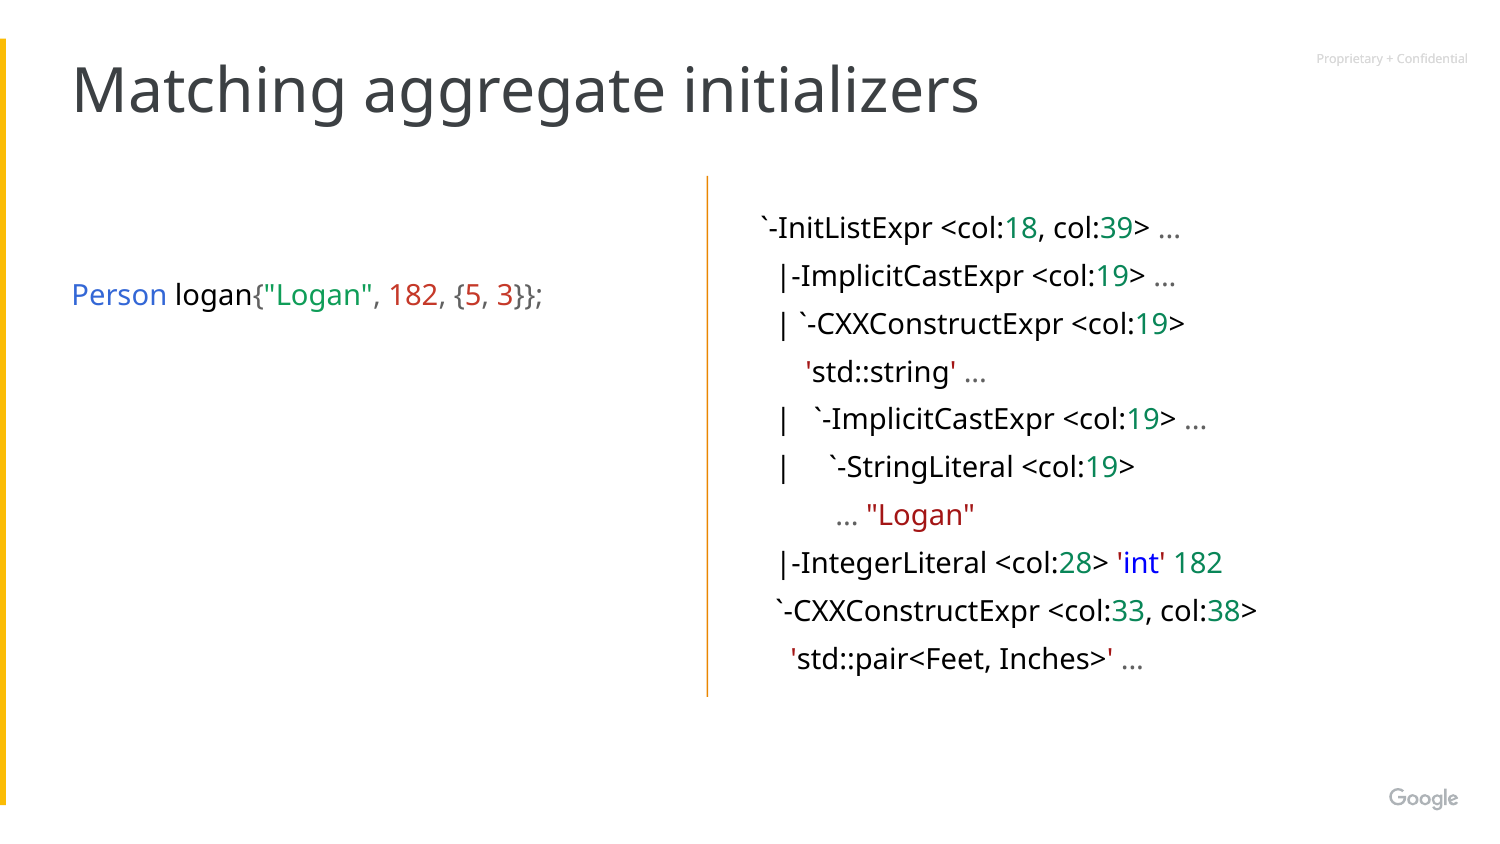

# Matching aggregate initializers
Person logan{"Logan", 182, {5, 3}};
`-InitListExpr <col:18, col:39> ...
 |-ImplicitCastExpr <col:19> ...
 | `-CXXConstructExpr <col:19>
 'std::string' ...
 | `-ImplicitCastExpr <col:19> ...
 | `-StringLiteral <col:19>
 ... "Logan"
 |-IntegerLiteral <col:28> 'int' 182
 `-CXXConstructExpr <col:33, col:38>
 'std::pair<Feet, Inches>' ...